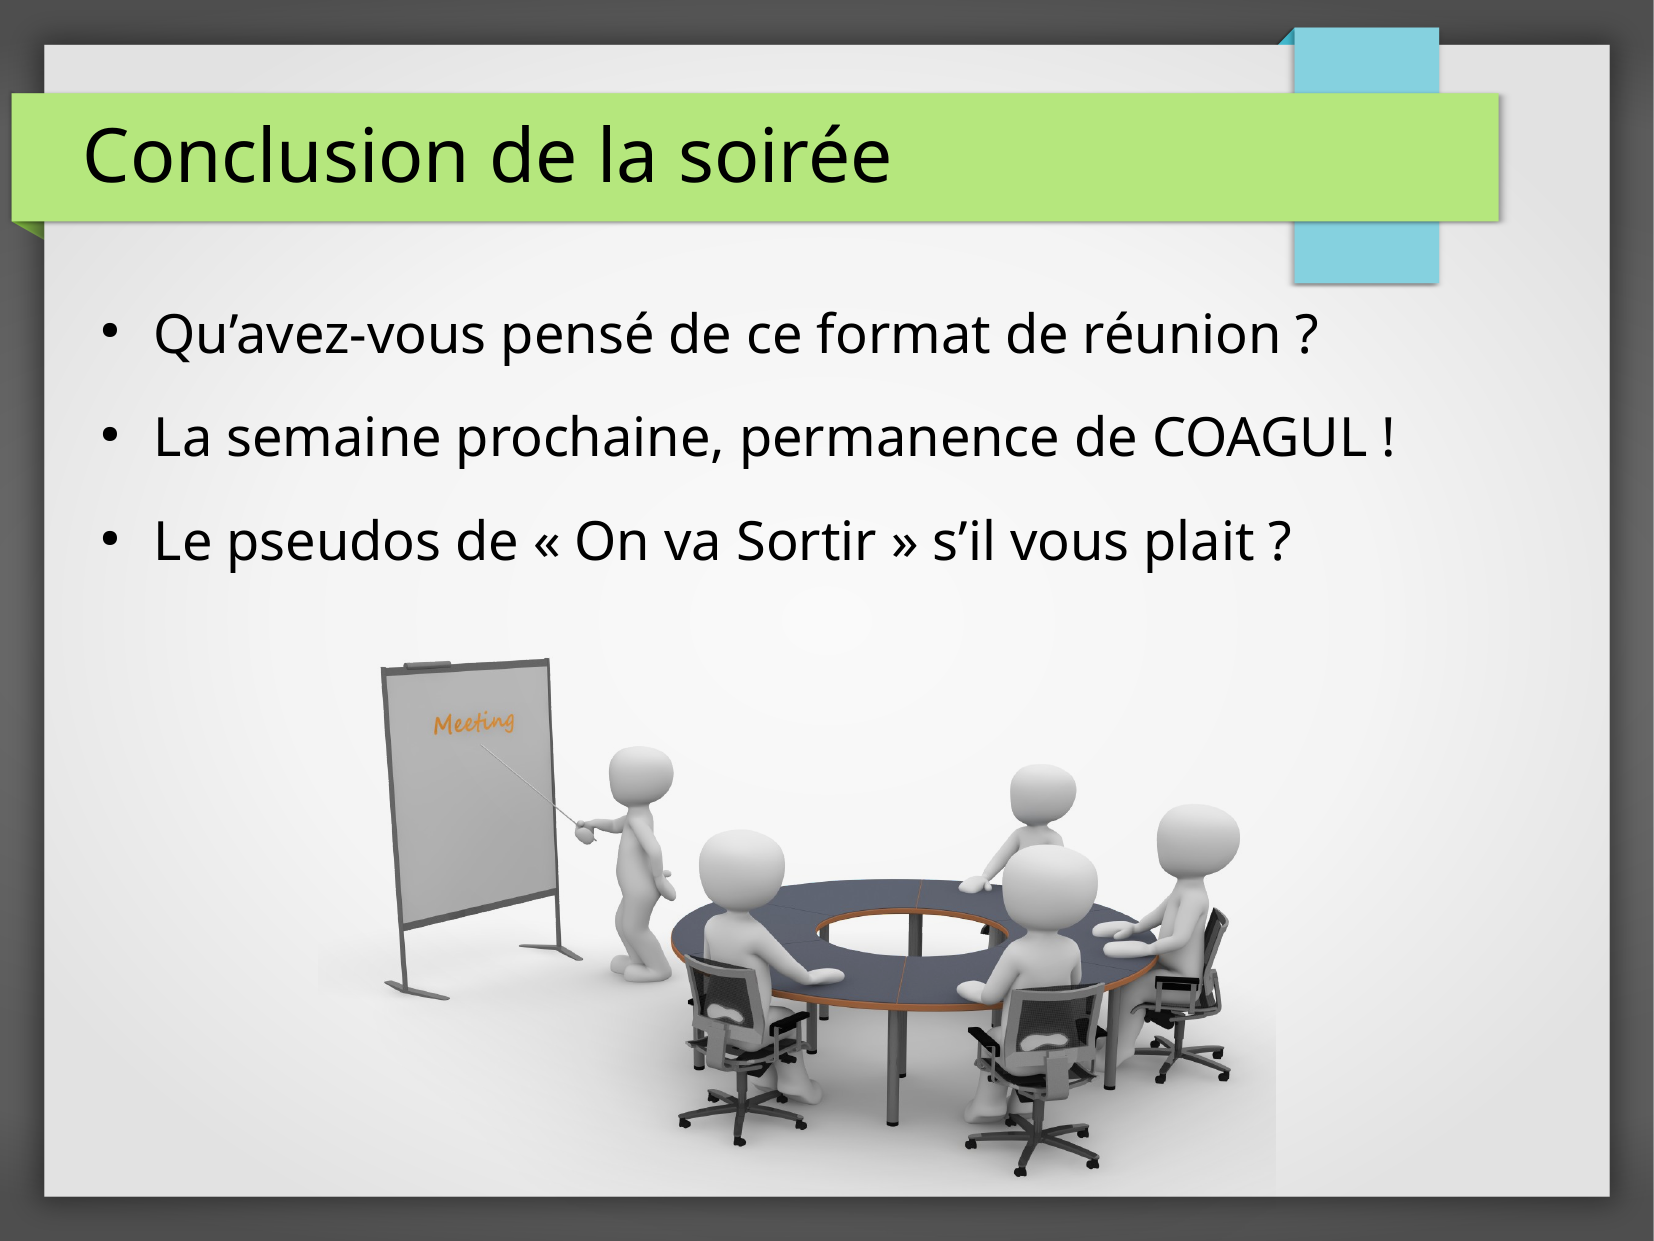

# Conclusion de la soirée
Qu’avez-vous pensé de ce format de réunion ?
La semaine prochaine, permanence de COAGUL !
Le pseudos de « On va Sortir » s’il vous plait ?